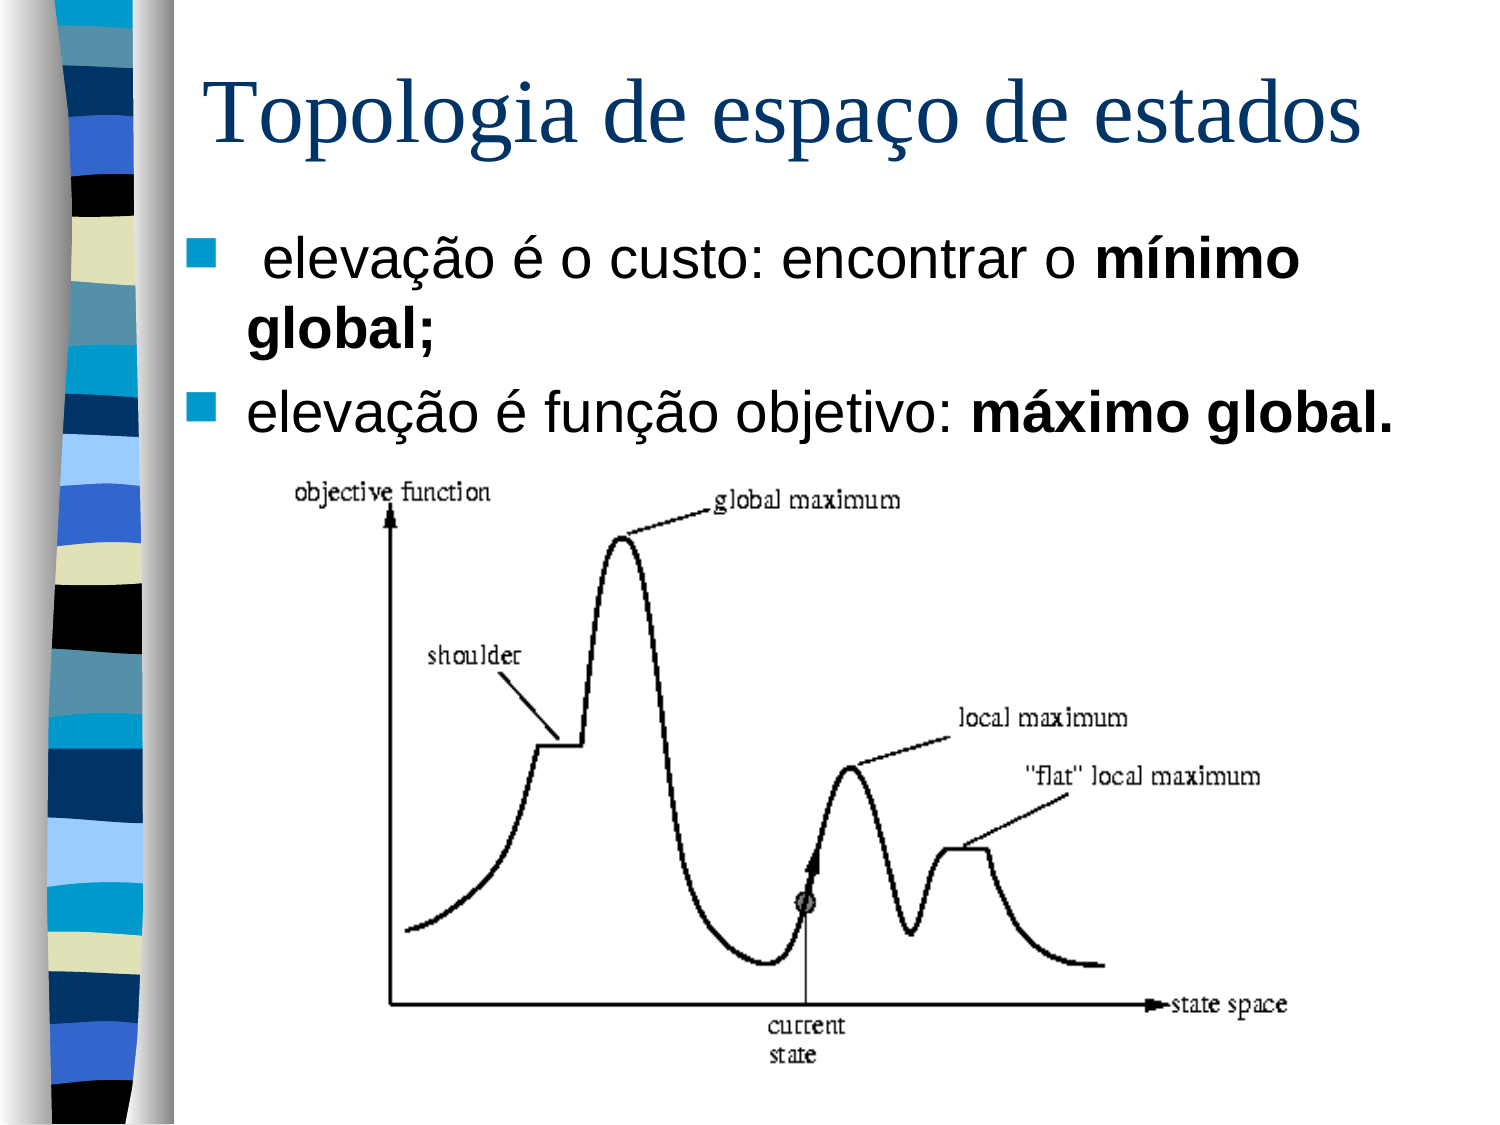

# Topologia de espaço de estados
 elevação é o custo: encontrar o mínimo global;
elevação é função objetivo: máximo global.